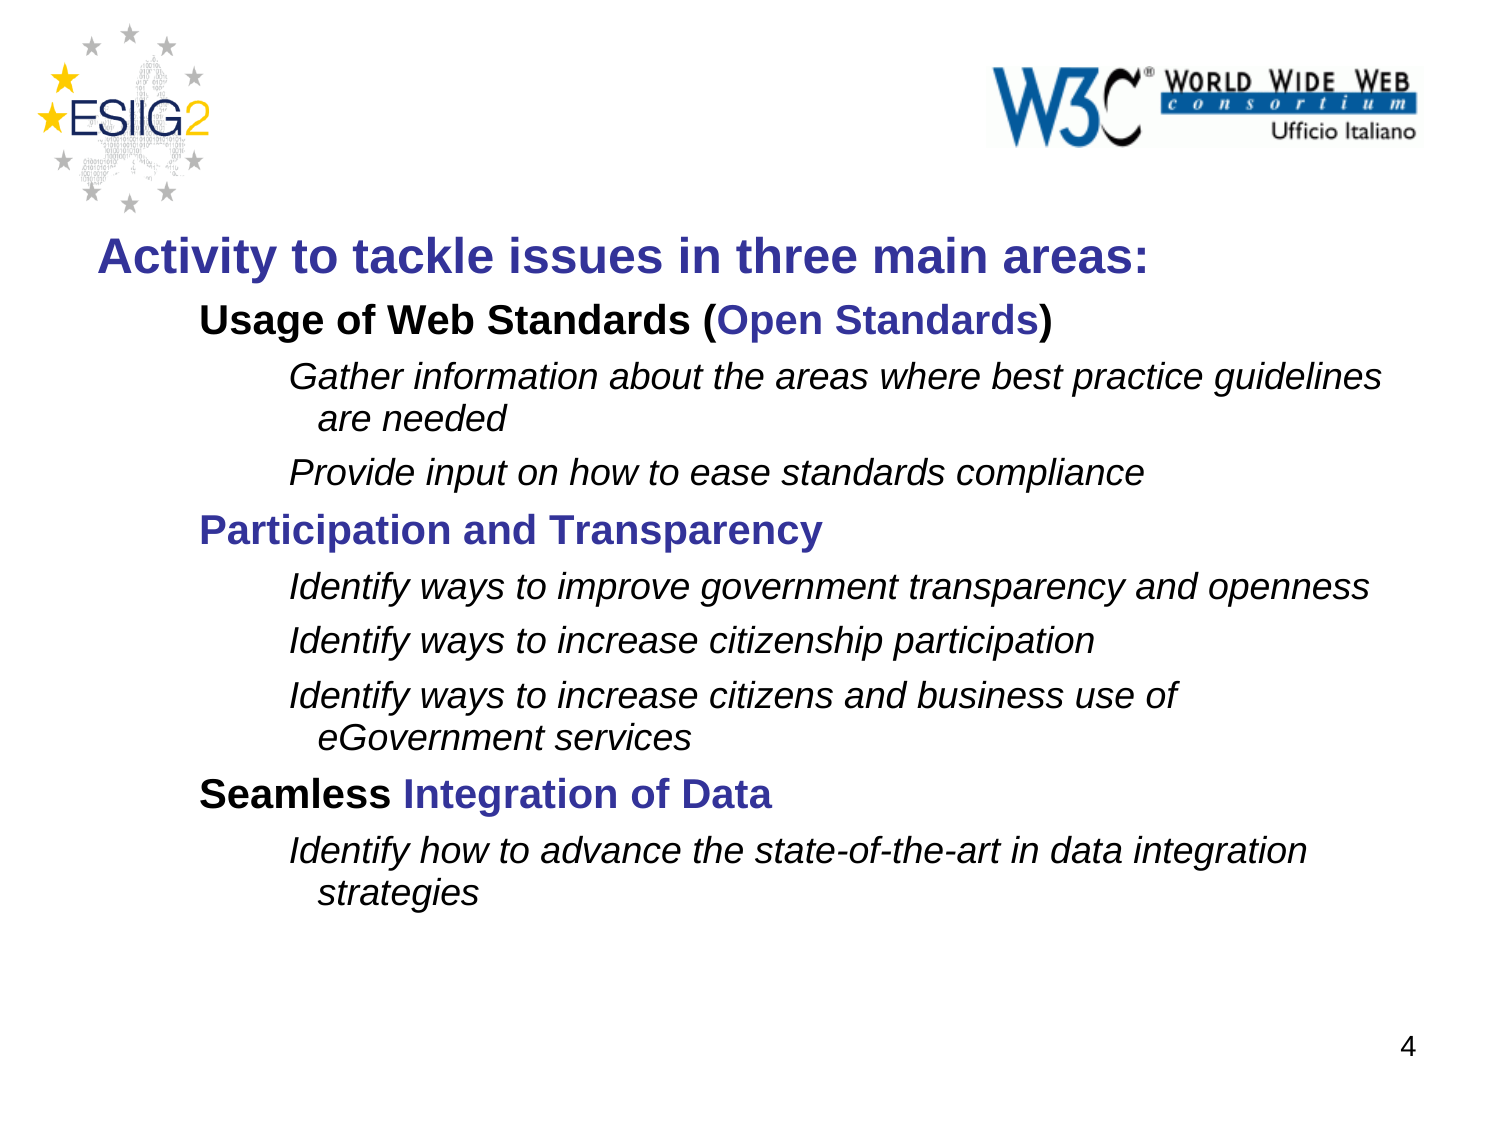

# Activity to tackle issues in three main areas:
Usage of Web Standards (Open Standards)
Gather information about the areas where best practice guidelines are needed
Provide input on how to ease standards compliance
Participation and Transparency
Identify ways to improve government transparency and openness
Identify ways to increase citizenship participation
Identify ways to increase citizens and business use of eGovernment services
Seamless Integration of Data
Identify how to advance the state-of-the-art in data integration strategies